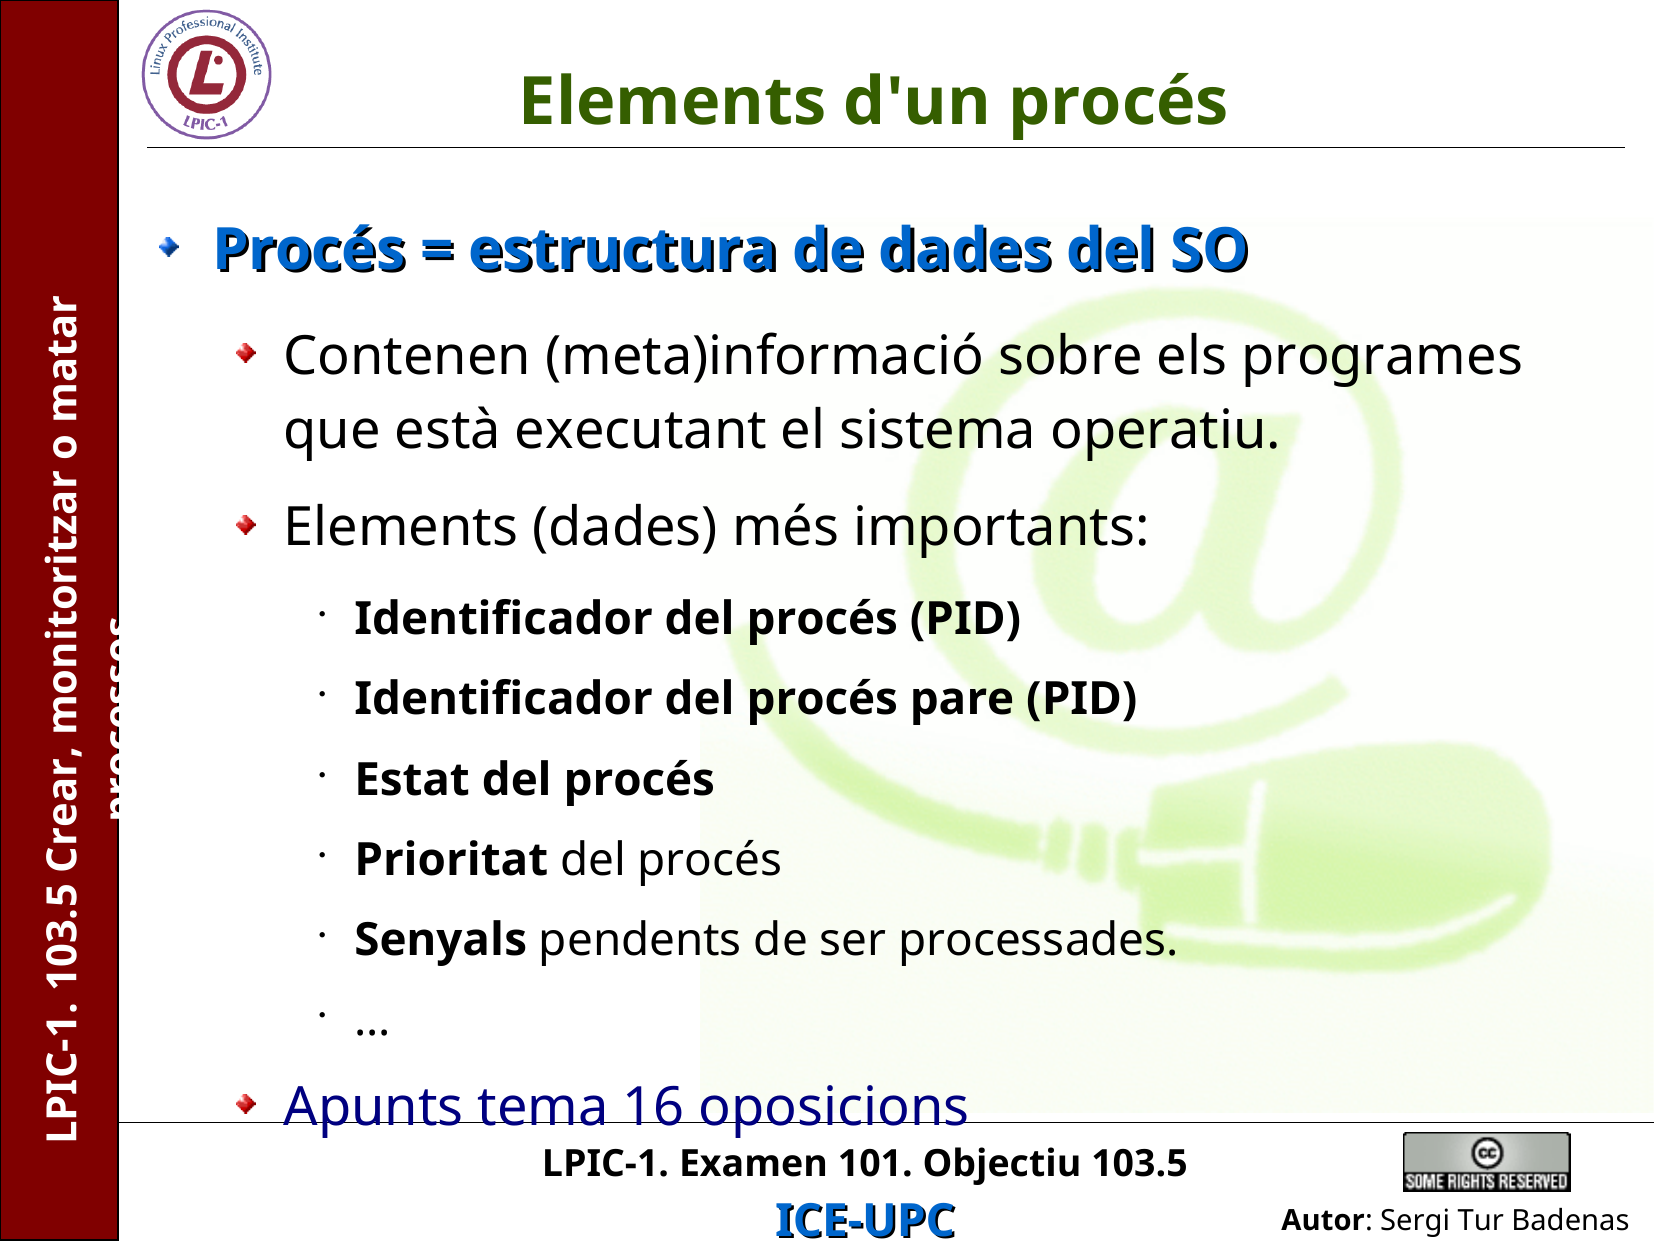

# Elements d'un procés
Procés = estructura de dades del SO
Contenen (meta)informació sobre els programes que està executant el sistema operatiu.
Elements (dades) més importants:
Identificador del procés (PID)
Identificador del procés pare (PID)
Estat del procés
Prioritat del procés
Senyals pendents de ser processades.
...
Apunts tema 16 oposicions